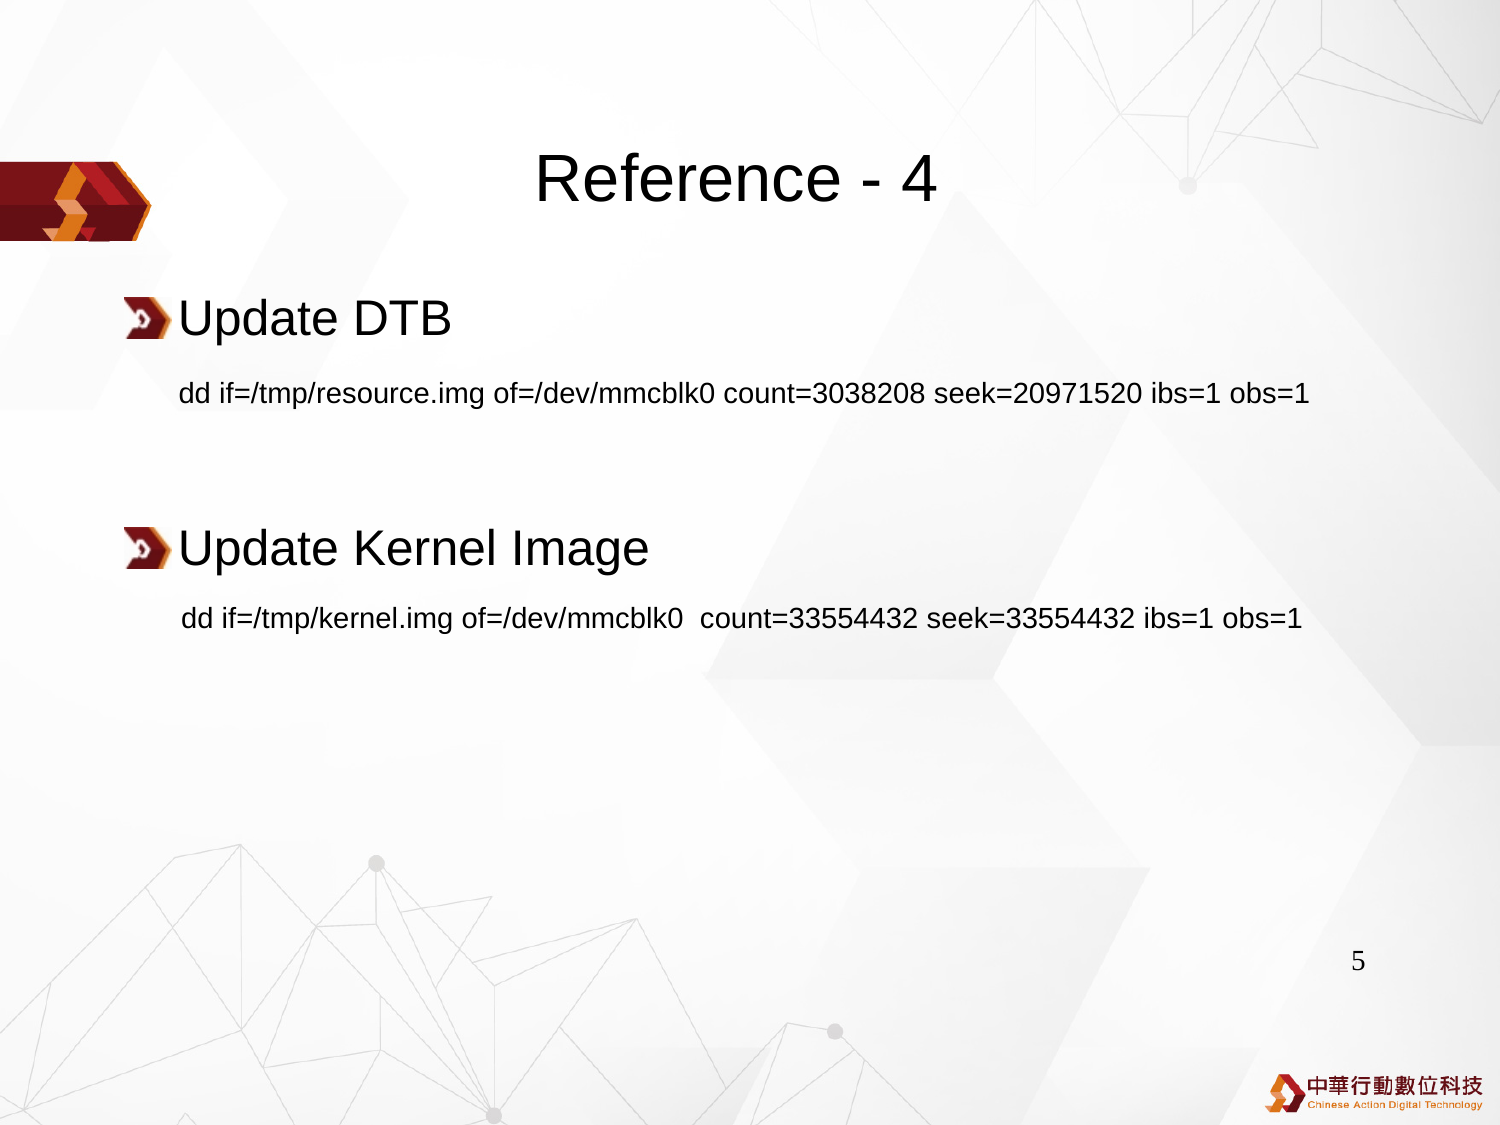

# Reference - 4
Update DTB
Update Kernel Image
dd if=/tmp/resource.img of=/dev/mmcblk0 count=3038208 seek=20971520 ibs=1 obs=1
dd if=/tmp/kernel.img of=/dev/mmcblk0 count=33554432 seek=33554432 ibs=1 obs=1
5